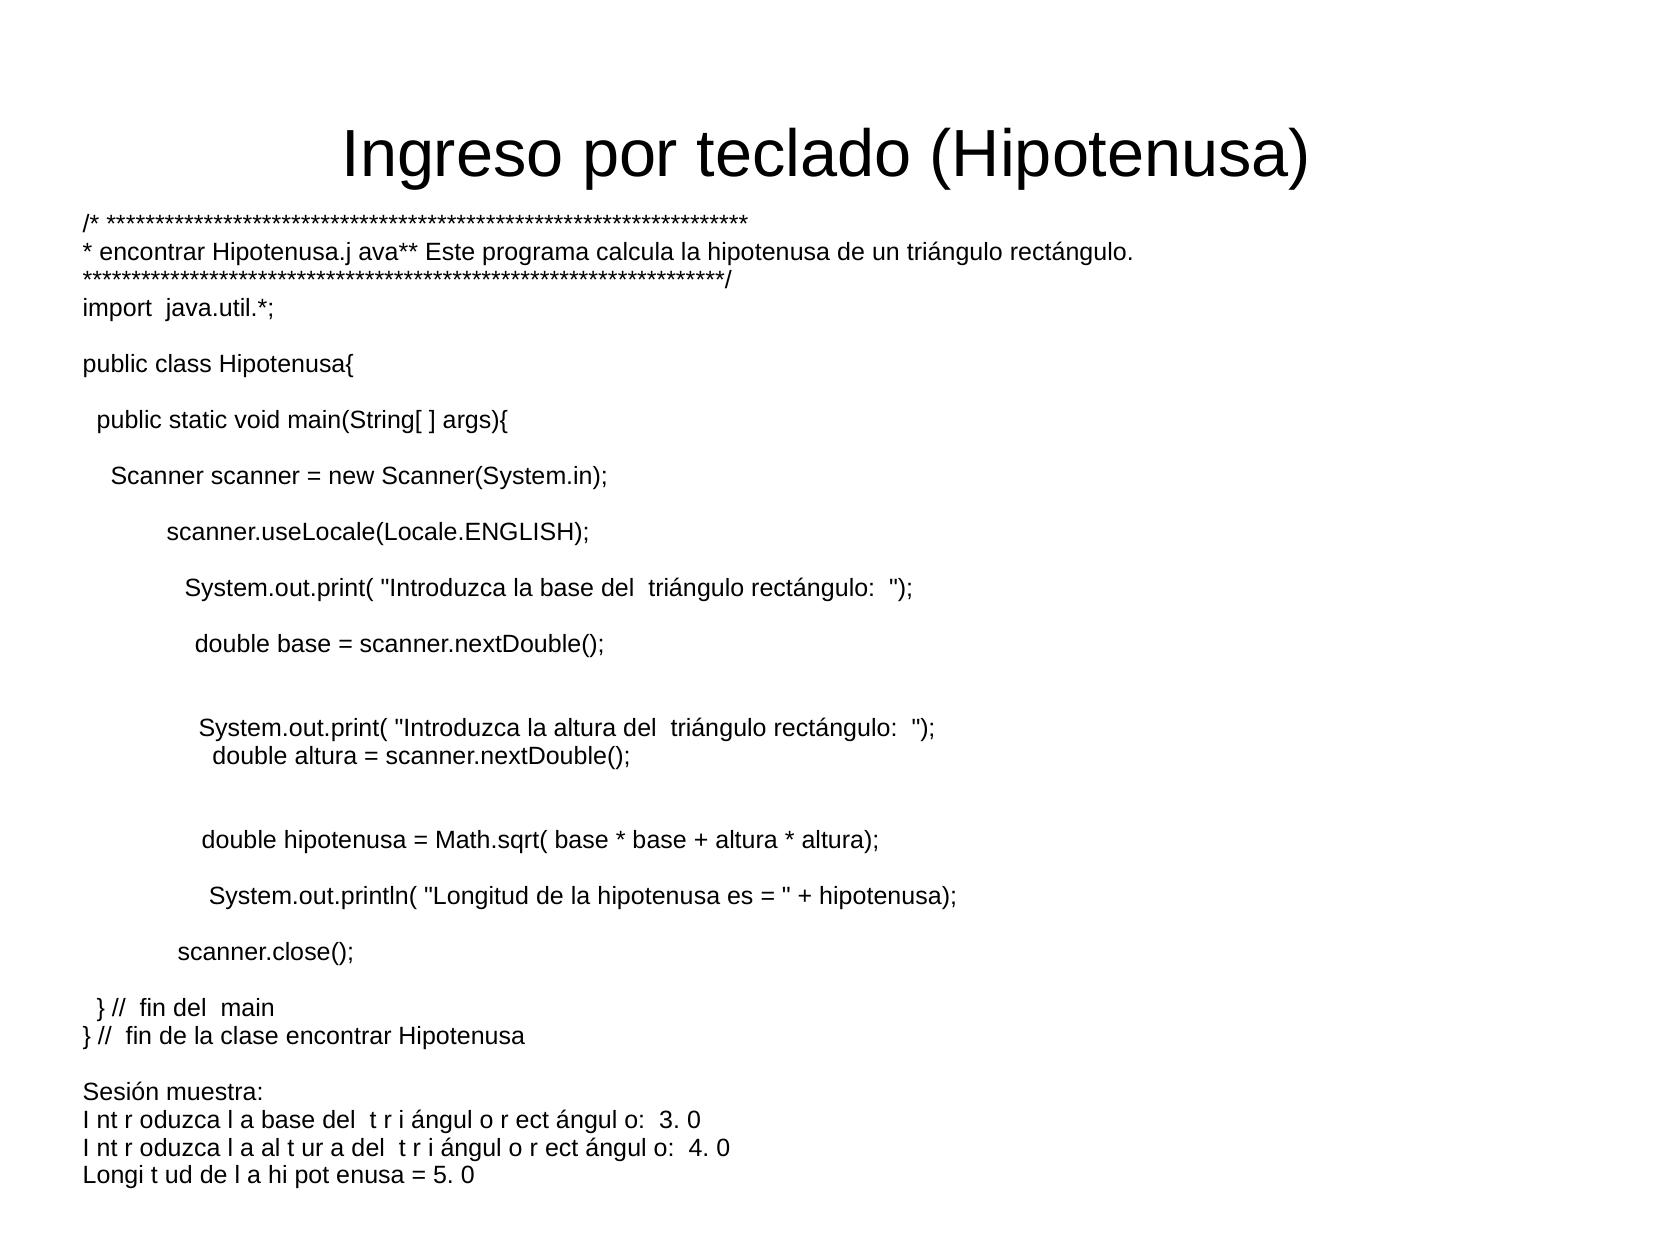

# Ingreso por teclado (Hipotenusa)
/* ******************************************************************
* encontrar Hipotenusa.j ava** Este programa calcula la hipotenusa de un triángulo rectángulo.
******************************************************************/
import java.util.*;
public class Hipotenusa{
 public static void main(String[ ] args){
 Scanner scanner = new Scanner(System.in);
 scanner.useLocale(Locale.ENGLISH);
	 System.out.print( "Introduzca la base del triángulo rectángulo: ");
 double base = scanner.nextDouble();
 	 System.out.print( "Introduzca la altura del triángulo rectángulo: ");
 	 double altura = scanner.nextDouble();
 double hipotenusa = Math.sqrt( base * base + altura * altura);
 System.out.println( "Longitud de la hipotenusa es = " + hipotenusa);
	 scanner.close();
 } // fin del main
} // fin de la clase encontrar Hipotenusa
Sesión muestra:
I nt r oduzca l a base del t r i ángul o r ect ángul o: 3. 0
I nt r oduzca l a al t ur a del t r i ángul o r ect ángul o: 4. 0
Longi t ud de l a hi pot enusa = 5. 0